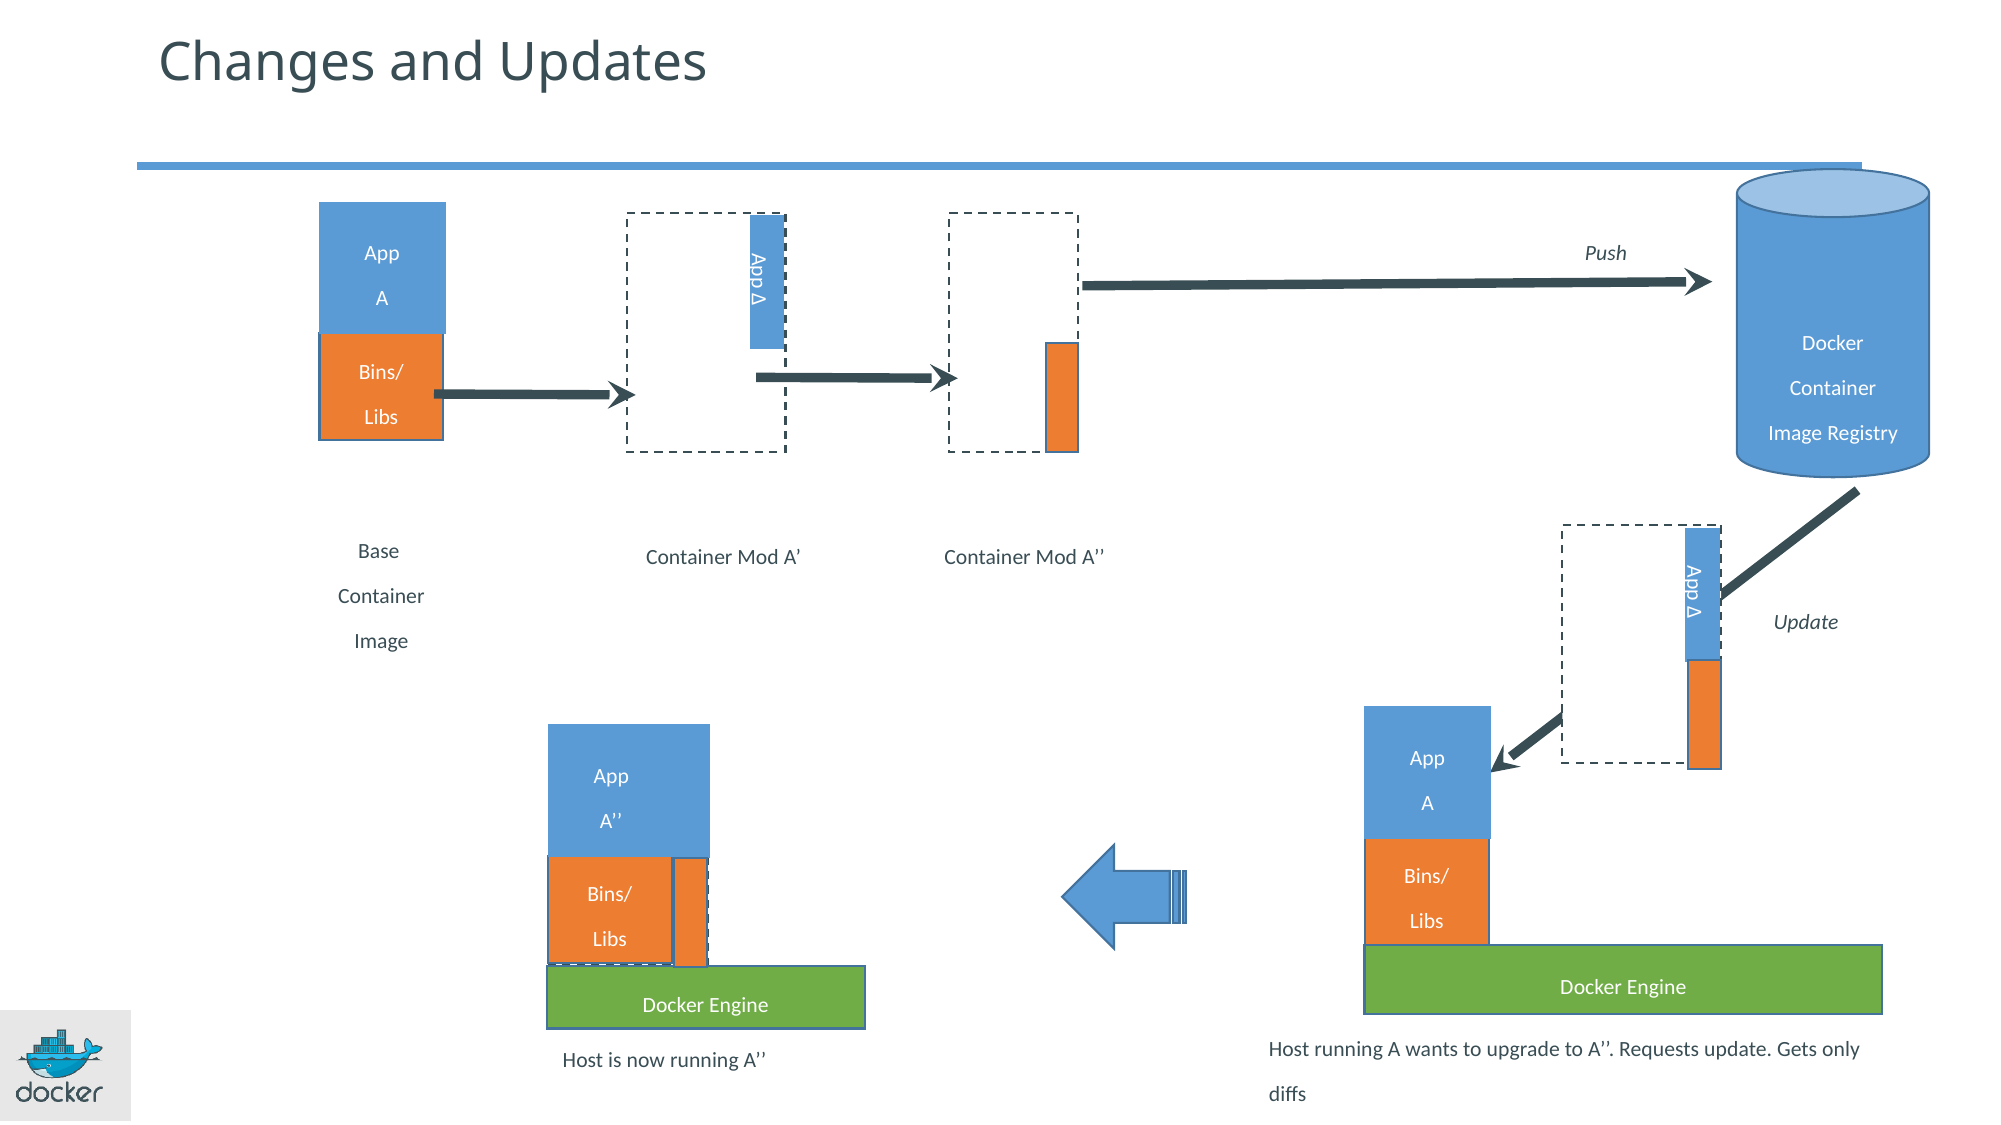

# Changes and Updates
Docker
Container
Image Registry
App
A
Push
App Δ
Bins/
Libs
Bins/
Base
Container
Image
Container Mod A’
Container Mod A’’
App Δ
Update
Bins/
App
A
App
A’’
Bins/
Libs
Bins/
Libs
Bins/
Docker Engine
Docker Engine
Host running A wants to upgrade to A’’. Requests update. Gets only diffs
Host is now running A’’